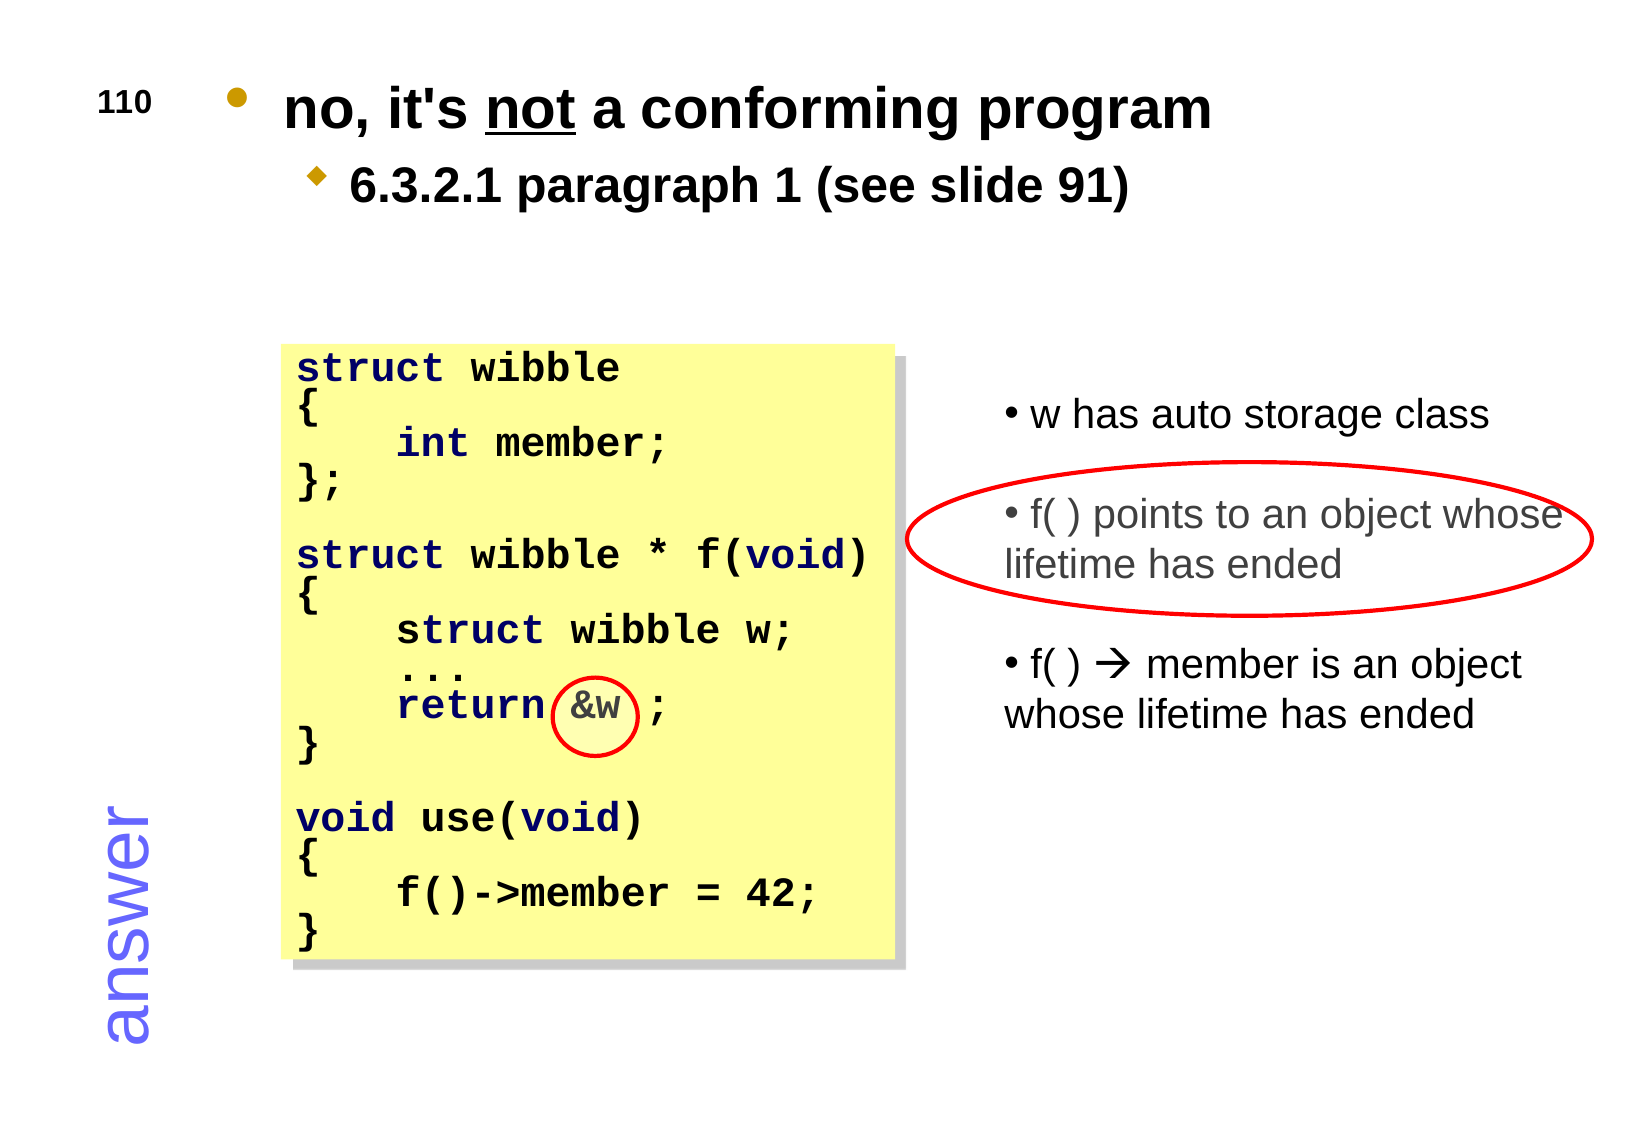

110
no, it's not a conforming program
6.3.2.1 paragraph 1 (see slide 91)
struct wibble
{
 int member;
};
struct wibble * f(void)
{
 struct wibble w;
 ...
 return &w ;
}
void use(void)
{
 f()->member = 42;
}
 w has auto storage class
 f( ) points to an object whose lifetime has ended
 f( )  member is an object whose lifetime has ended
# answer